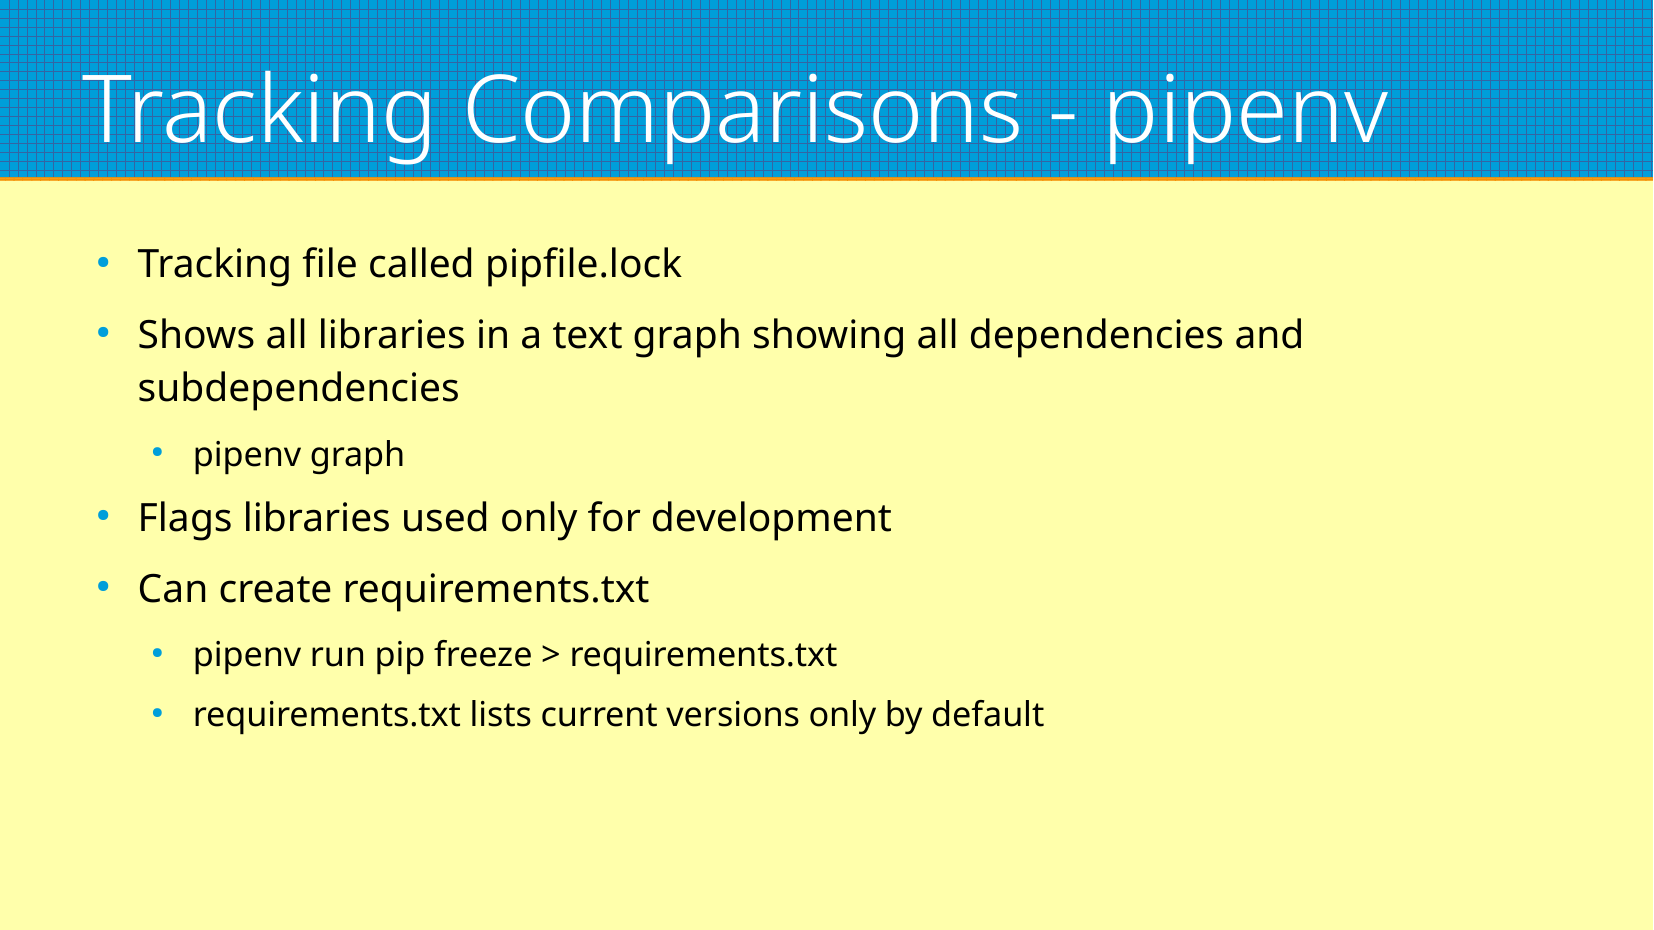

# Tracking Comparisons - pipenv
Tracking file called pipfile.lock
Shows all libraries in a text graph showing all dependencies and subdependencies
pipenv graph
Flags libraries used only for development
Can create requirements.txt
pipenv run pip freeze > requirements.txt
requirements.txt lists current versions only by default